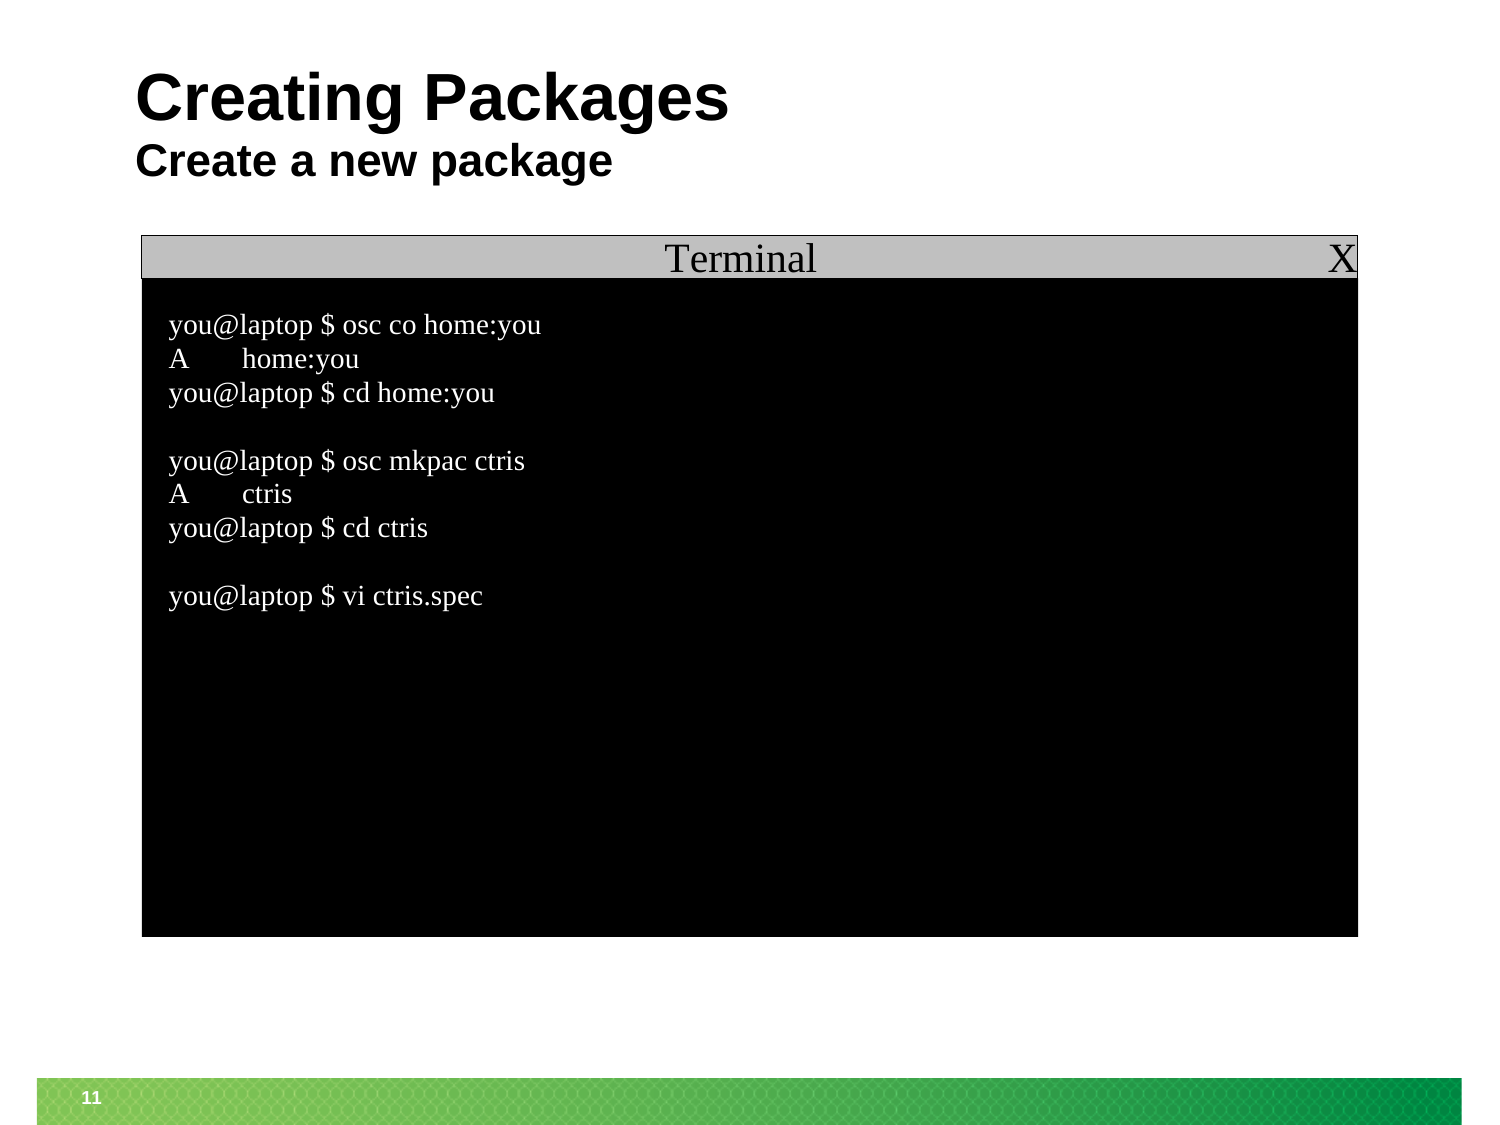

# Creating Packages Create a new package
Terminal 							X
you@laptop $ osc co home:you
A	home:you
you@laptop $ cd home:you
you@laptop $ osc mkpac ctris
A	ctris
you@laptop $ cd ctris
you@laptop $ vi ctris.spec